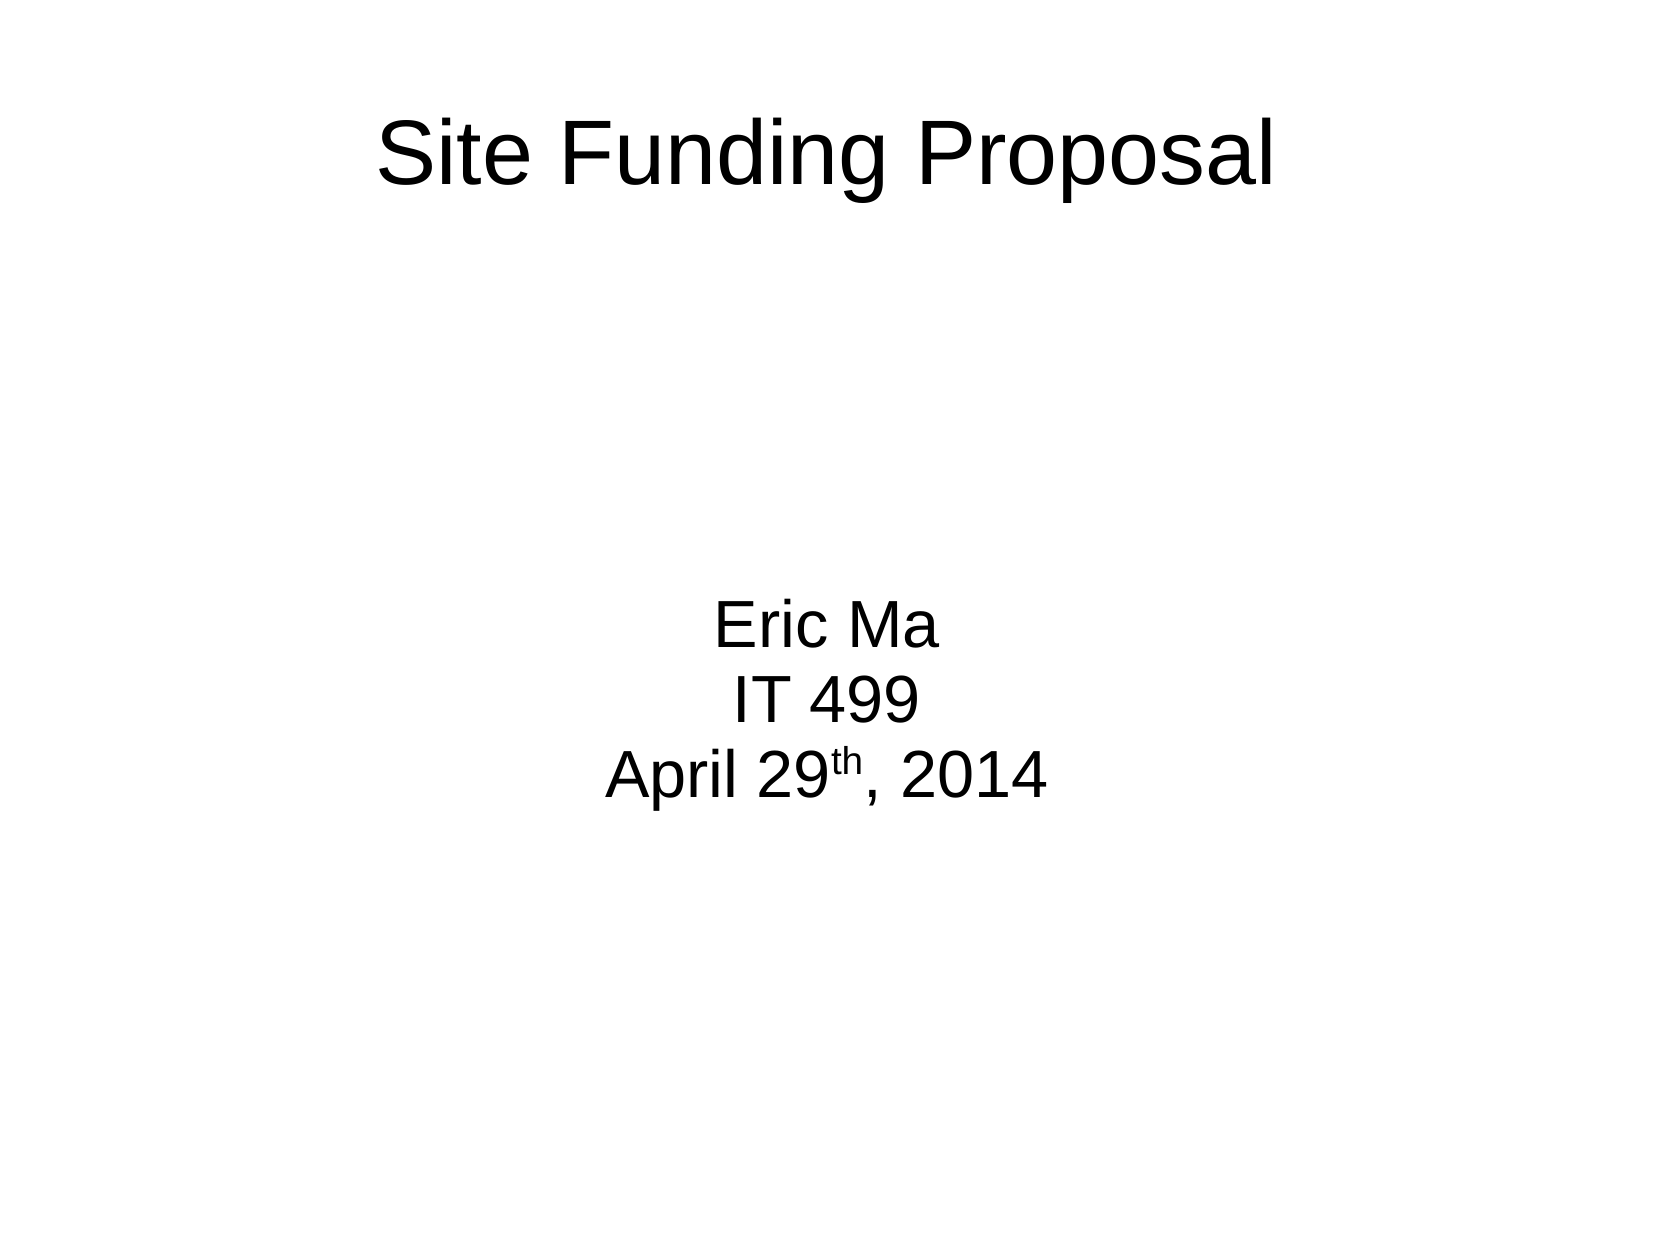

# Site Funding Proposal
Eric Ma
IT 499
April 29th, 2014